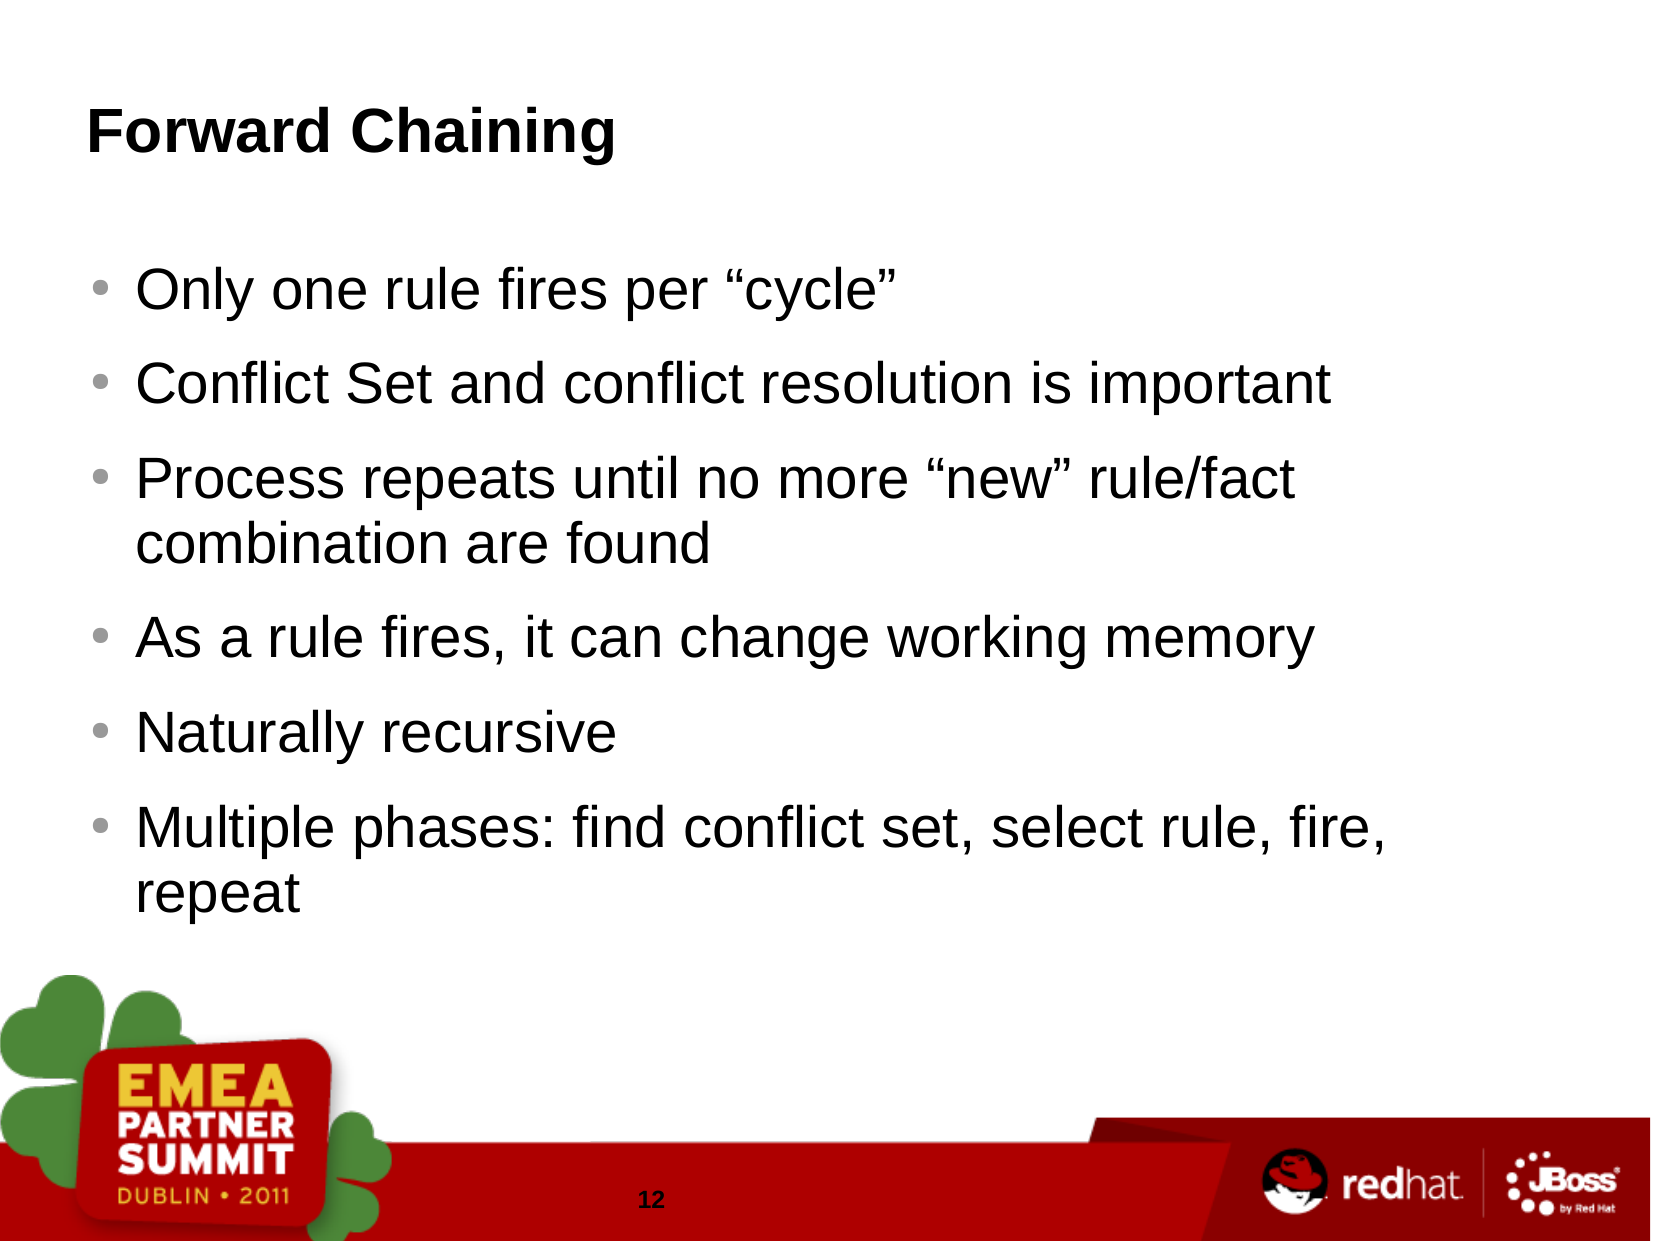

# Forward Chaining
Only one rule fires per “cycle”
Conflict Set and conflict resolution is important
Process repeats until no more “new” rule/fact combination are found
As a rule fires, it can change working memory
Naturally recursive
Multiple phases: find conflict set, select rule, fire, repeat